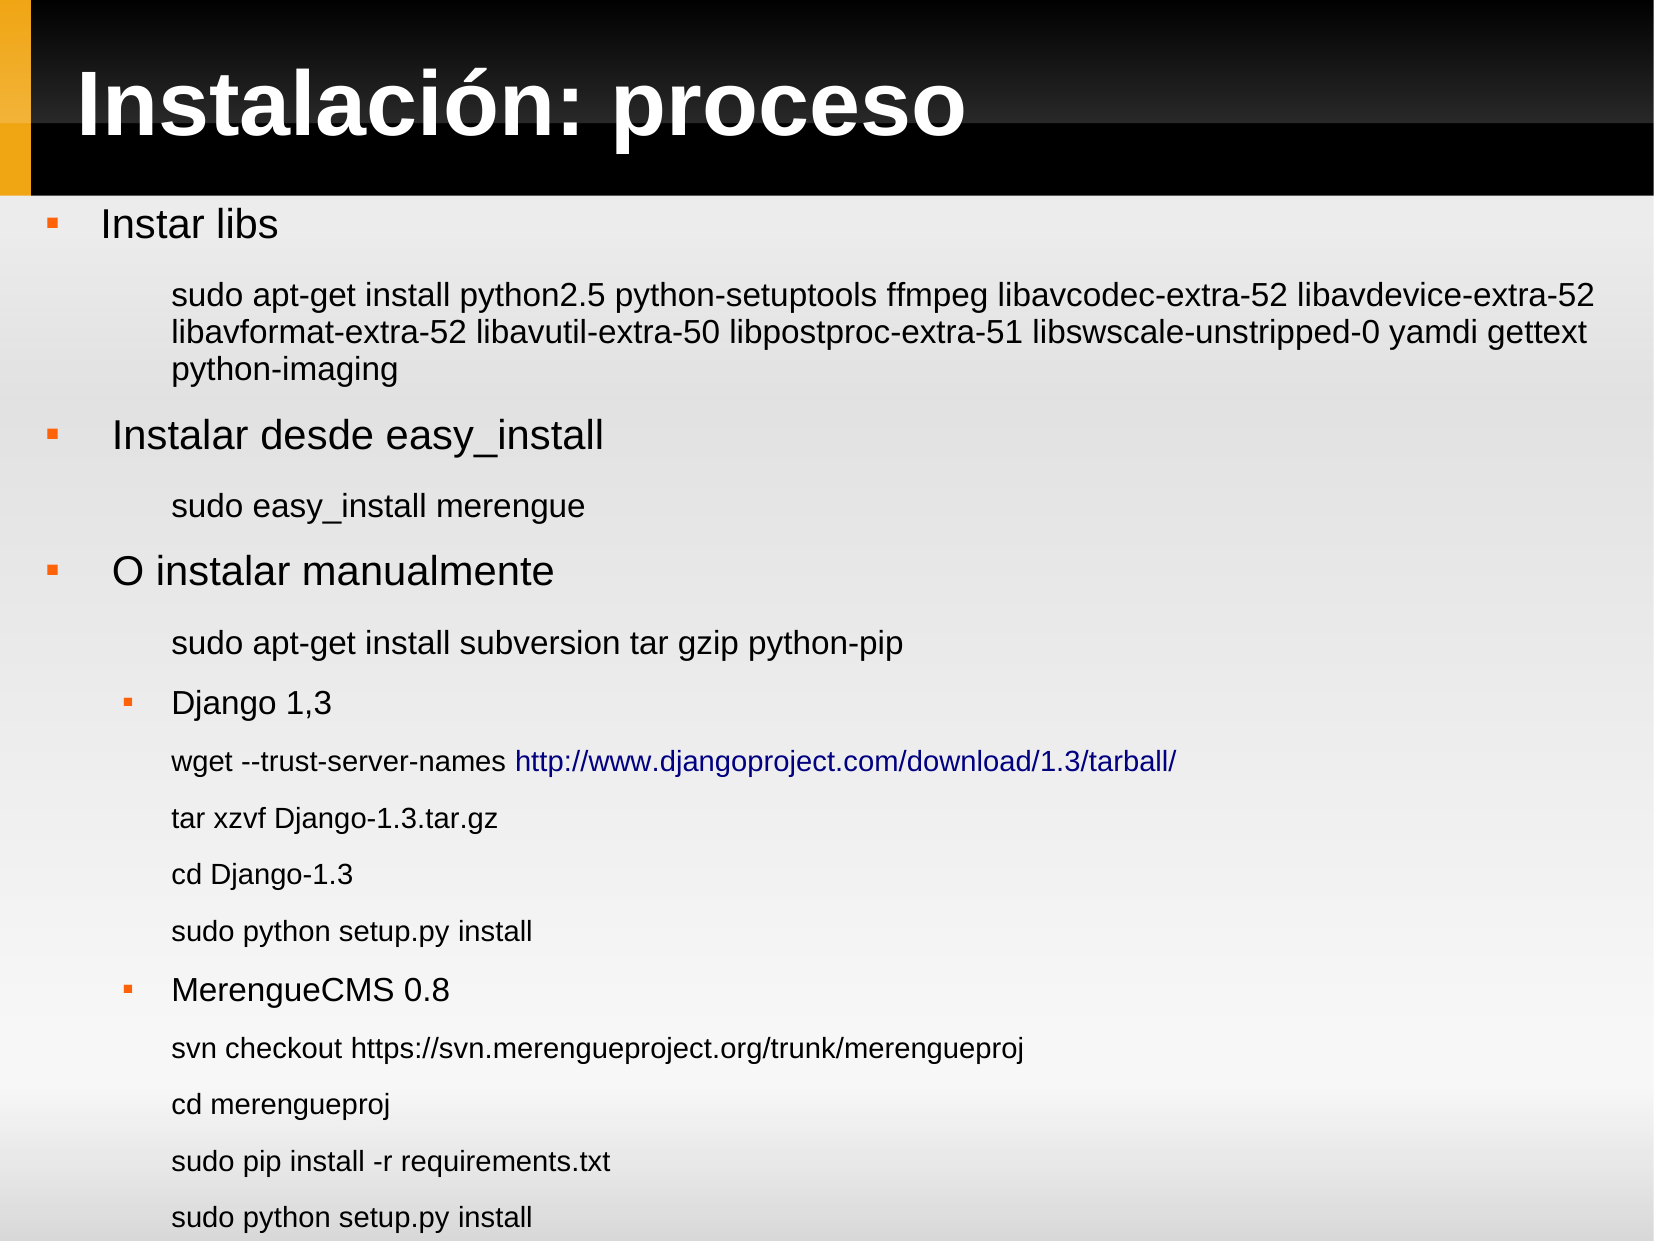

# Instalación: proceso
Instar libs
sudo apt-get install python2.5 python-setuptools ffmpeg libavcodec-extra-52 libavdevice-extra-52 libavformat-extra-52 libavutil-extra-50 libpostproc-extra-51 libswscale-unstripped-0 yamdi gettext python-imaging
 Instalar desde easy_install
sudo easy_install merengue
 O instalar manualmente
sudo apt-get install subversion tar gzip python-pip
Django 1,3
wget --trust-server-names http://www.djangoproject.com/download/1.3/tarball/
tar xzvf Django-1.3.tar.gz
cd Django-1.3
sudo python setup.py install
MerengueCMS 0.8
svn checkout https://svn.merengueproject.org/trunk/merengueproj
cd merengueproj
sudo pip install -r requirements.txt
sudo python setup.py install